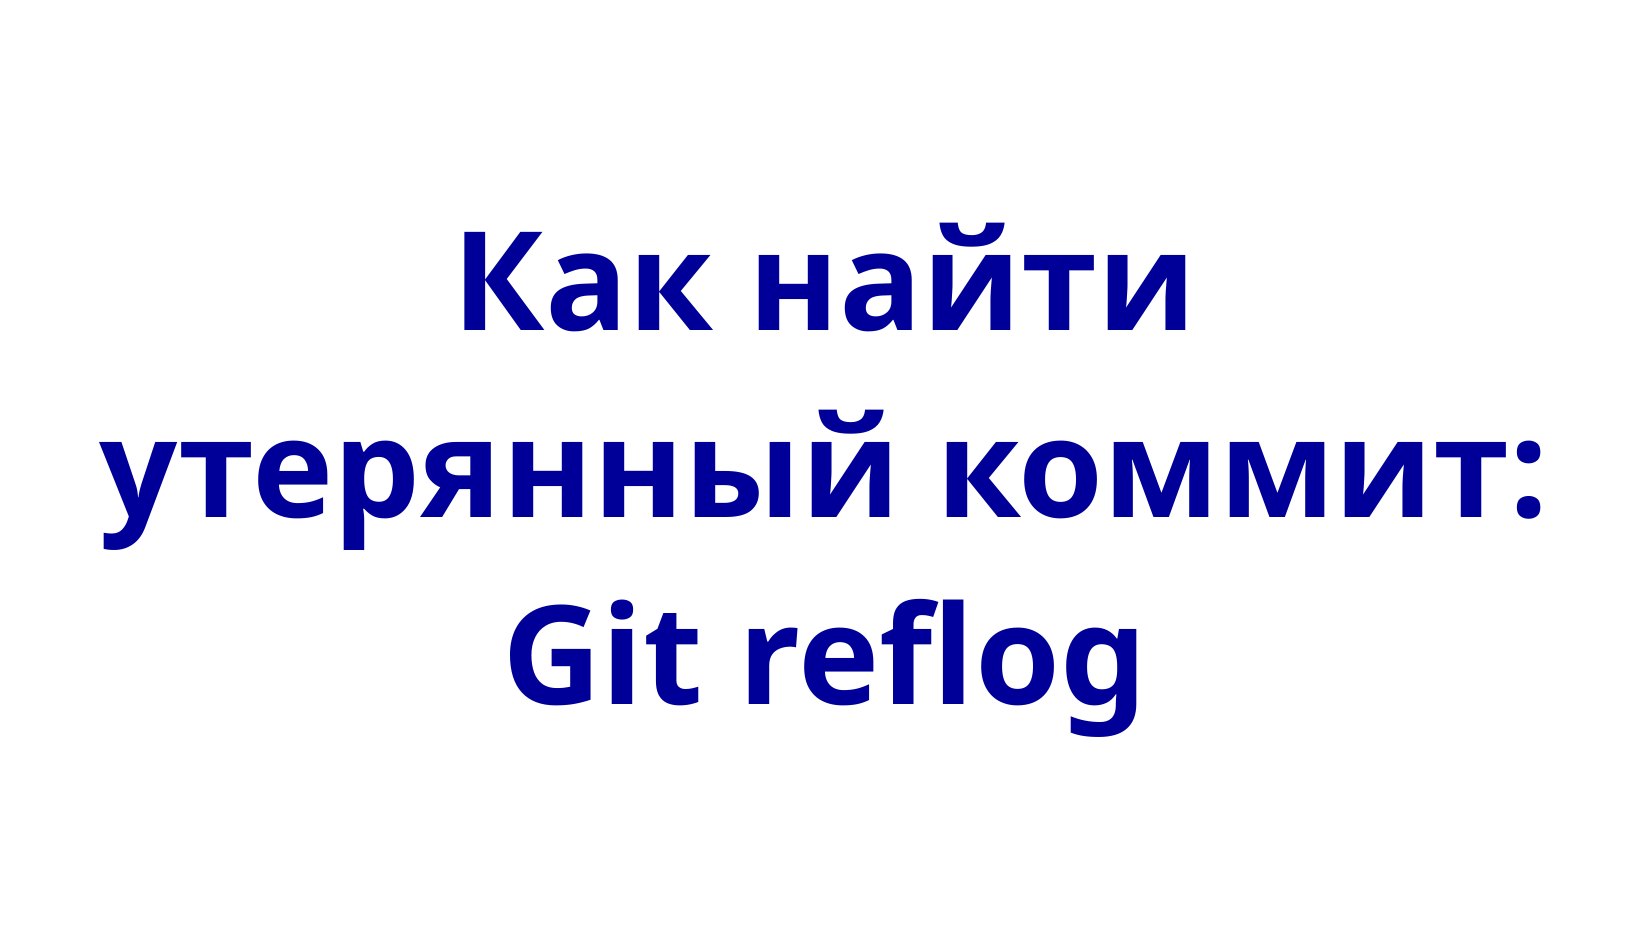

# Как найти
утерянный коммит:
Git reflog